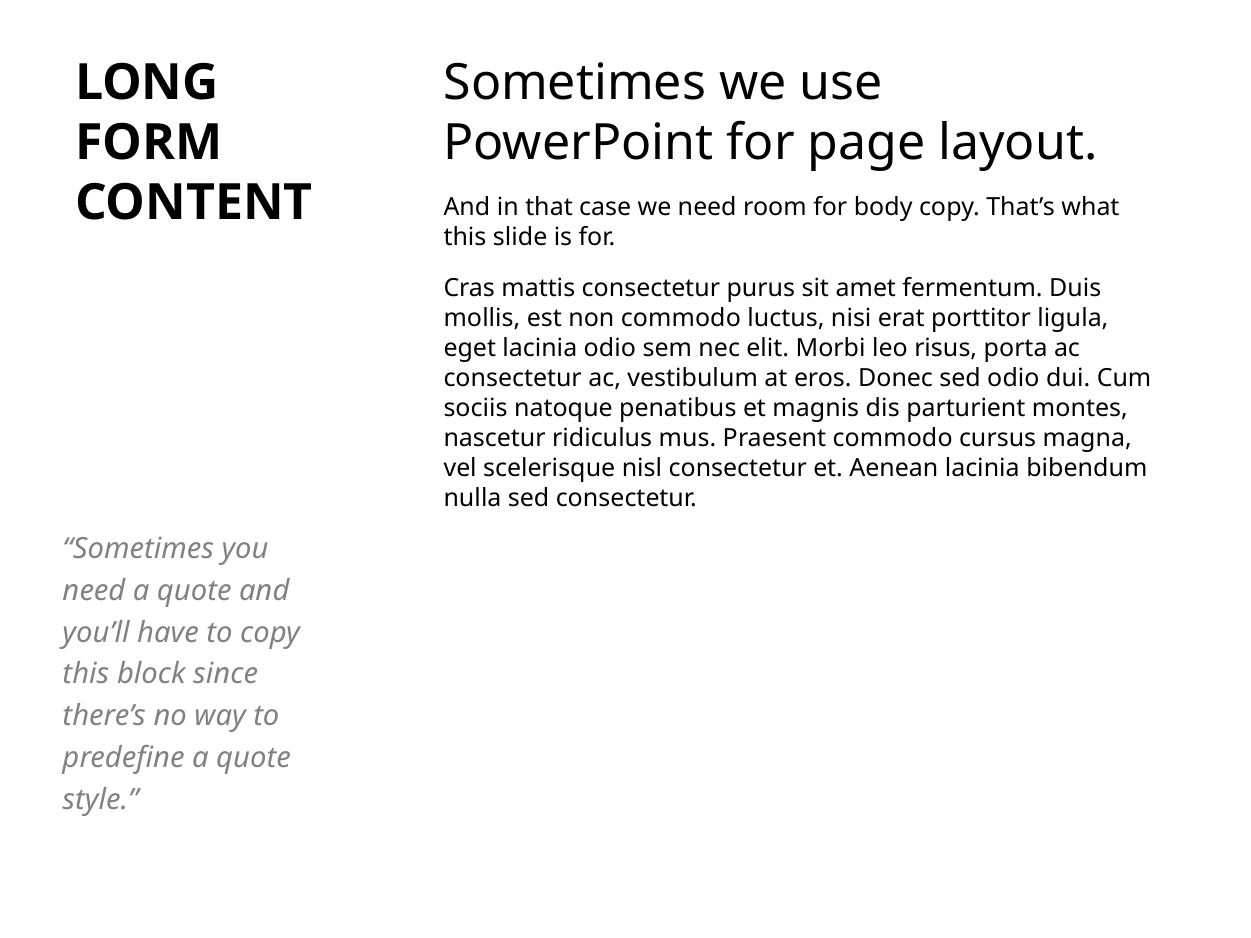

# LONG FORM CONTENT
Sometimes we use PowerPoint for page layout.
And in that case we need room for body copy. That’s what this slide is for.
Cras mattis consectetur purus sit amet fermentum. Duis mollis, est non commodo luctus, nisi erat porttitor ligula, eget lacinia odio sem nec elit. Morbi leo risus, porta ac consectetur ac, vestibulum at eros. Donec sed odio dui. Cum sociis natoque penatibus et magnis dis parturient montes, nascetur ridiculus mus. Praesent commodo cursus magna, vel scelerisque nisl consectetur et. Aenean lacinia bibendum nulla sed consectetur.
“Sometimes you need a quote and you’ll have to copy this block since there’s no way to predefine a quote style.”